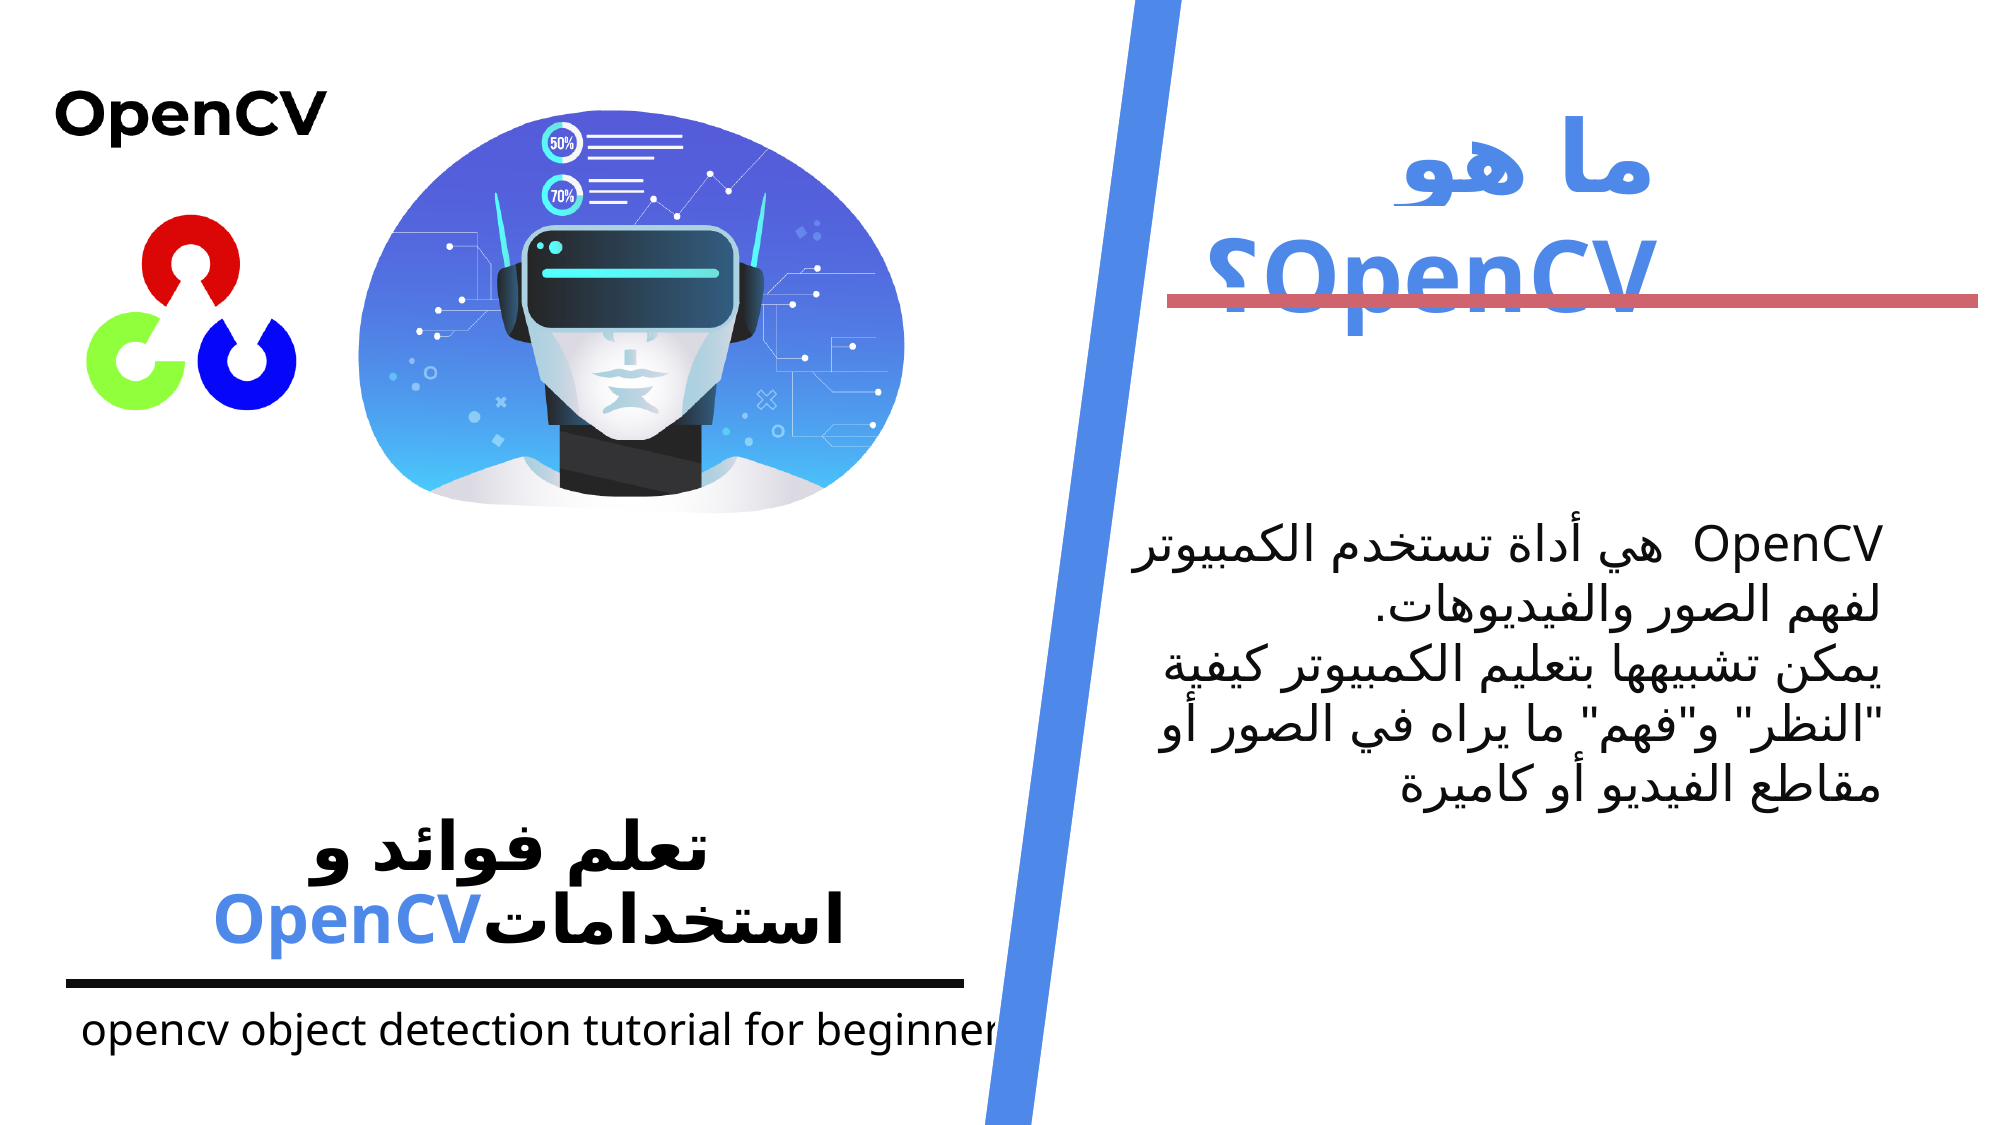

ما هو OpenCV؟
OpenCV هي أداة تستخدم الكمبيوتر لفهم الصور والفيديوهات.
يمكن تشبيهها بتعليم الكمبيوتر كيفية "النظر" و"فهم" ما يراه في الصور أو مقاطع الفيديو أو كاميرة
# تعلم فوائد و استخداماتOpenCV
opencv object detection tutorial for beginners